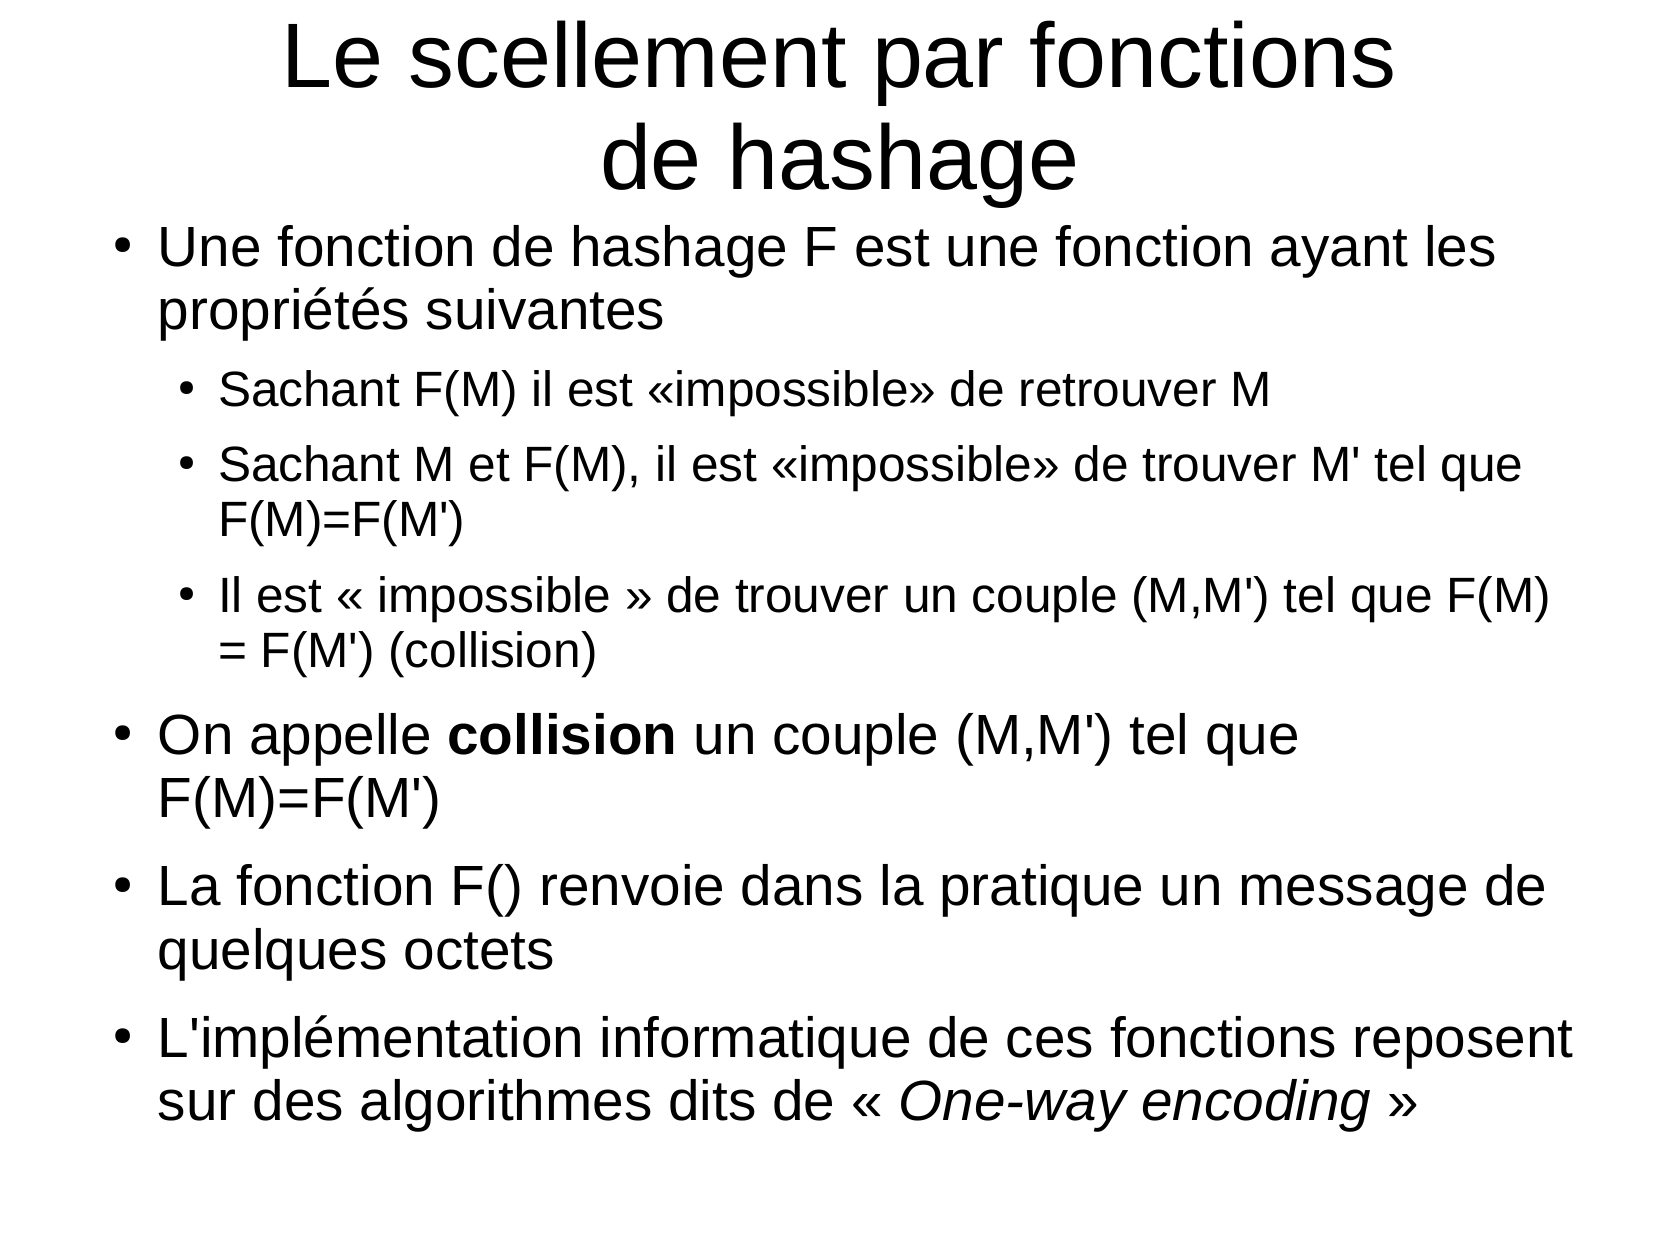

# Le scellement par fonctions de hashage
Une fonction de hashage F est une fonction ayant les propriétés suivantes
Sachant F(M) il est «impossible» de retrouver M
Sachant M et F(M), il est «impossible» de trouver M' tel que F(M)=F(M')
Il est « impossible » de trouver un couple (M,M') tel que F(M) = F(M') (collision)
On appelle collision un couple (M,M') tel que F(M)=F(M')
La fonction F() renvoie dans la pratique un message de quelques octets
L'implémentation informatique de ces fonctions reposent sur des algorithmes dits de « One-way encoding »